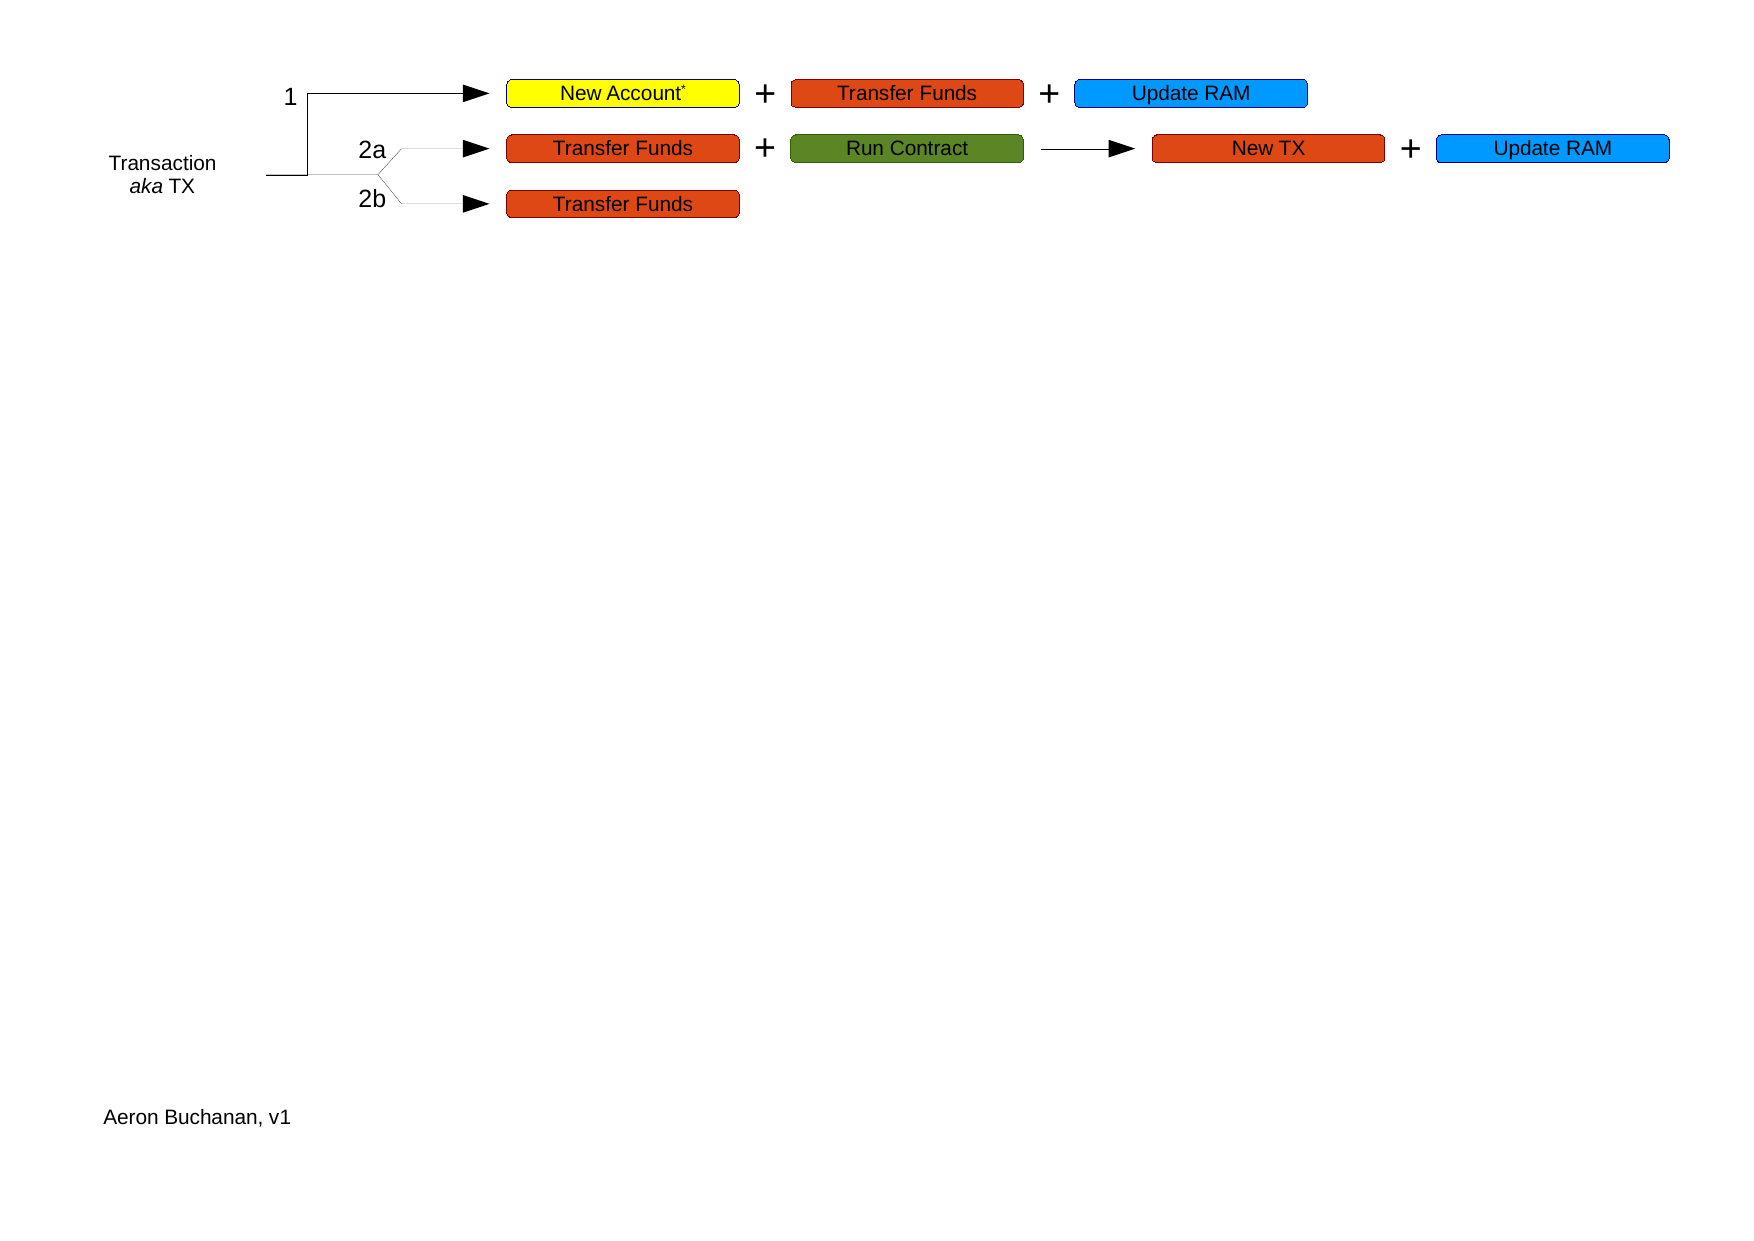

+
+
New Account*
Update RAM
Transfer Funds
1
+
Transfer Funds
Run Contract
+
Update RAM
New TX
2a
Transaction
aka TX
2b
Transfer Funds
Aeron Buchanan, v1